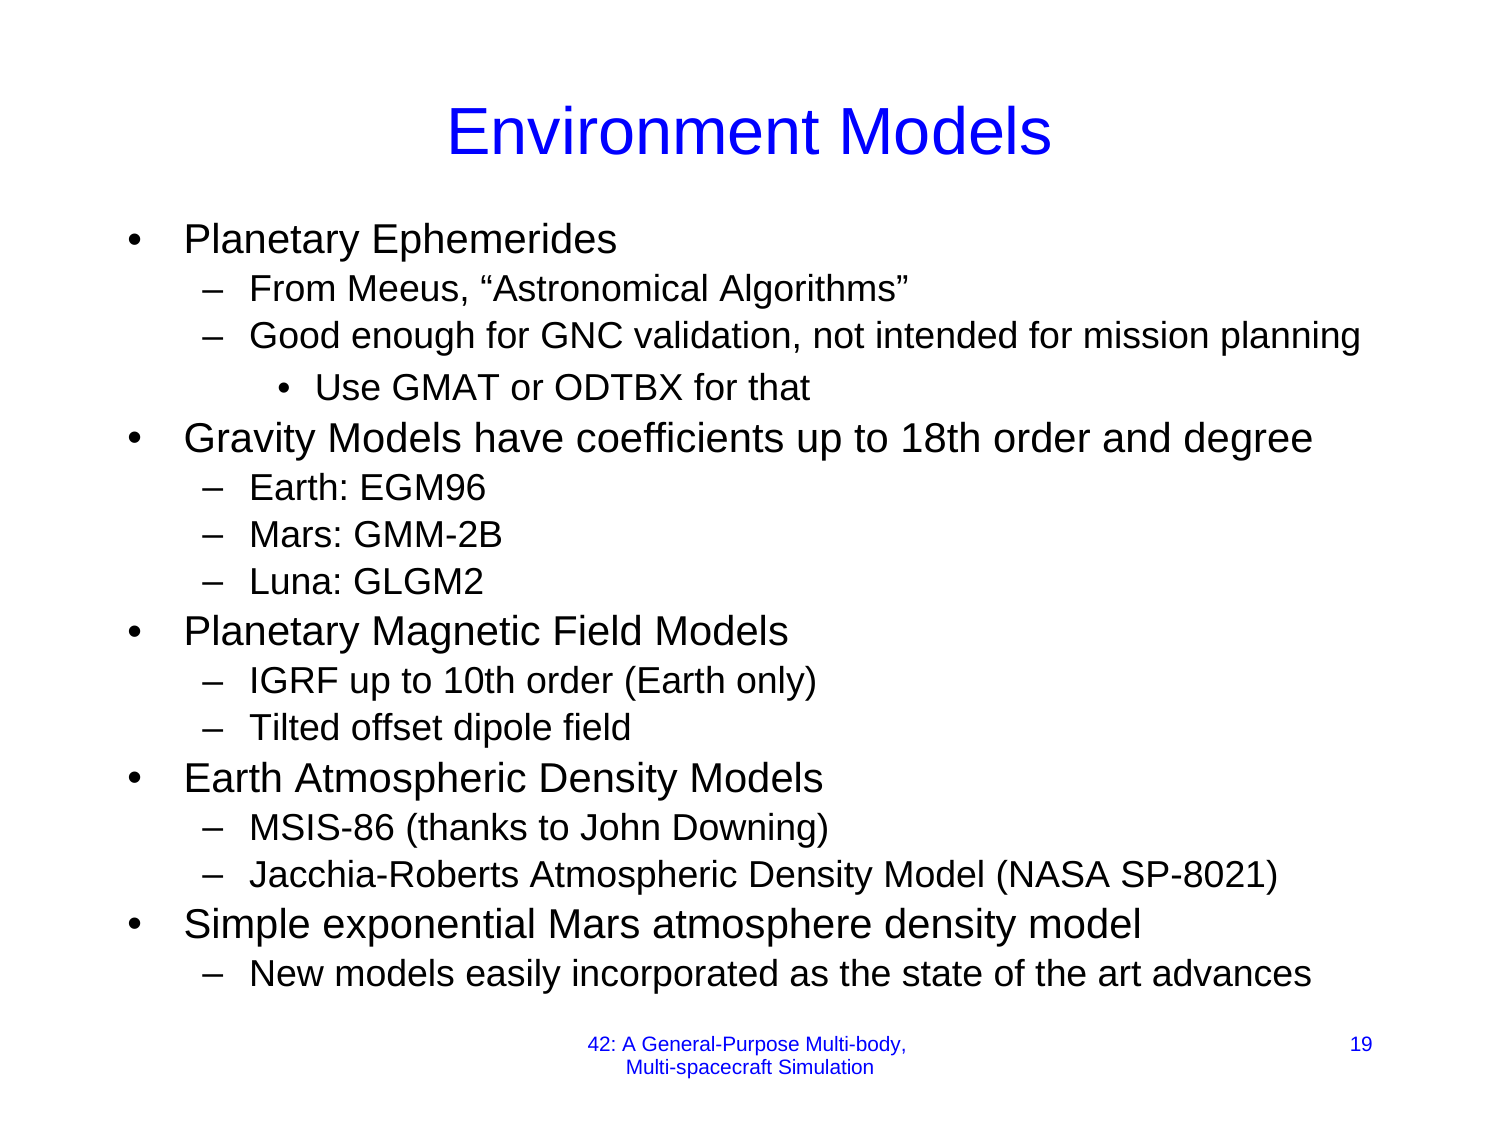

# Environment Models
Planetary Ephemerides
From Meeus, “Astronomical Algorithms”
Good enough for GNC validation, not intended for mission planning
Use GMAT or ODTBX for that
Gravity Models have coefficients up to 18th order and degree
Earth: EGM96
Mars: GMM-2B
Luna: GLGM2
Planetary Magnetic Field Models
IGRF up to 10th order (Earth only)
Tilted offset dipole field
Earth Atmospheric Density Models
MSIS-86 (thanks to John Downing)
Jacchia-Roberts Atmospheric Density Model (NASA SP-8021)
Simple exponential Mars atmosphere density model
New models easily incorporated as the state of the art advances
42: The Mostly Harmless Simulation
19